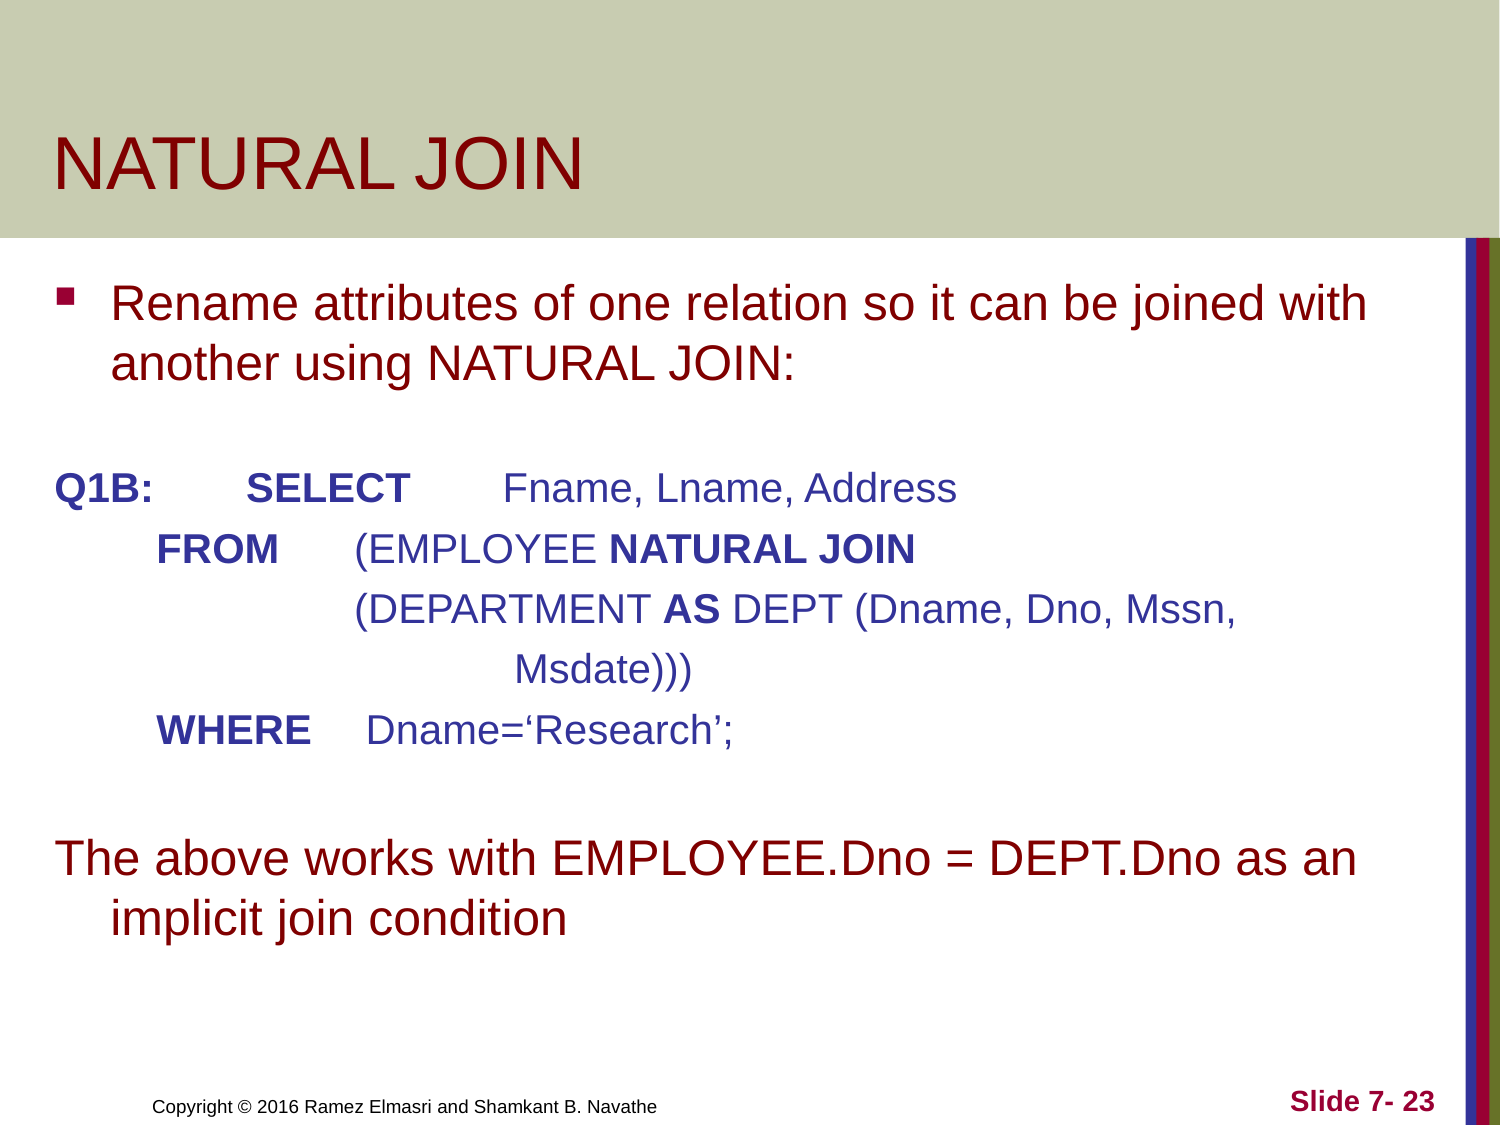

# NATURAL JOIN
Rename attributes of one relation so it can be joined with another using NATURAL JOIN:
Q1B:    SELECT        Fname, Lname, Address
	 FROM	(EMPLOYEE NATURAL JOIN
			(DEPARTMENT AS DEPT (Dname, Dno, Mssn,
 Msdate)))
	 WHERE	 Dname=‘Research’;
The above works with EMPLOYEE.Dno = DEPT.Dno as an implicit join condition
Slide 7-